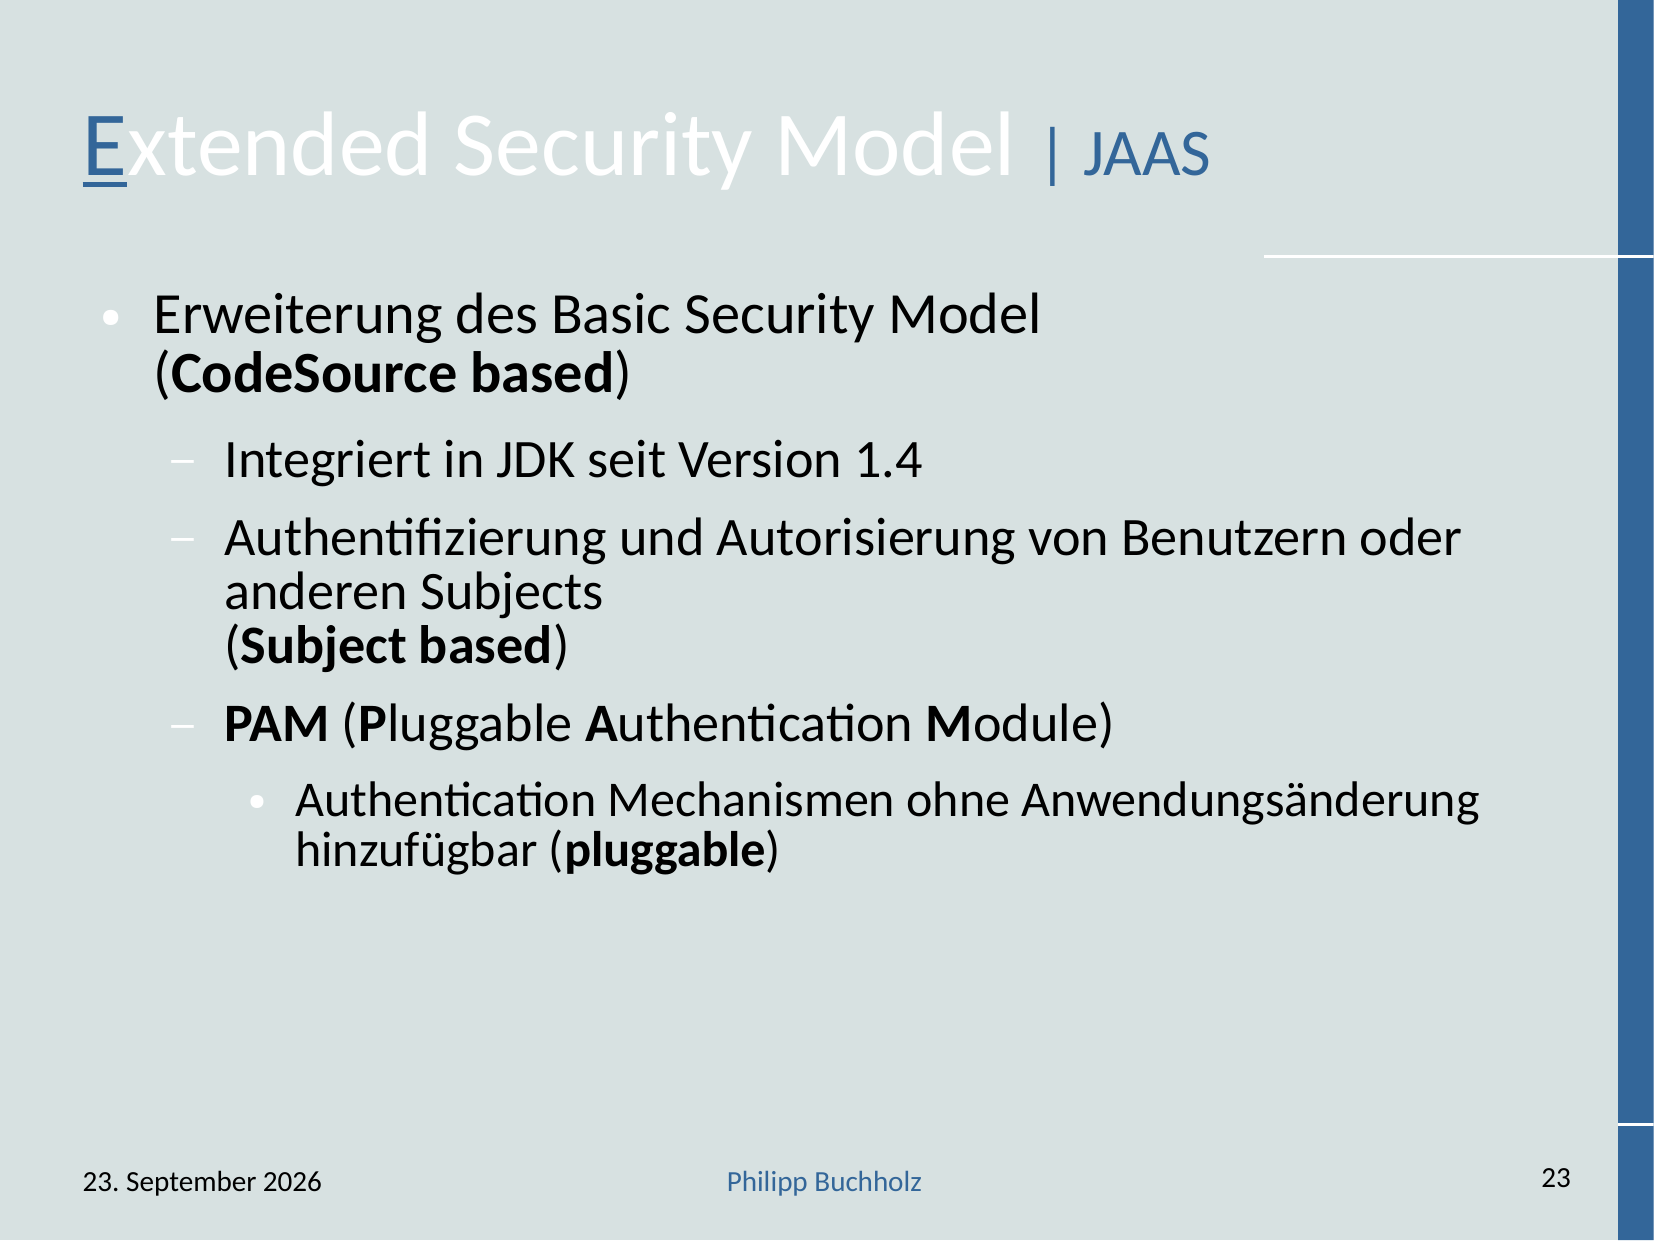

# Extended Security Model | JAAS
Erweiterung des Basic Security Model
(CodeSource based)
Integriert in JDK seit Version 1.4
Authentifizierung und Autorisierung von Benutzern oder anderen Subjects
(Subject based)
PAM (Pluggable Authentication Module)
Authentication Mechanismen ohne Anwendungsänderung hinzufügbar (pluggable)
23